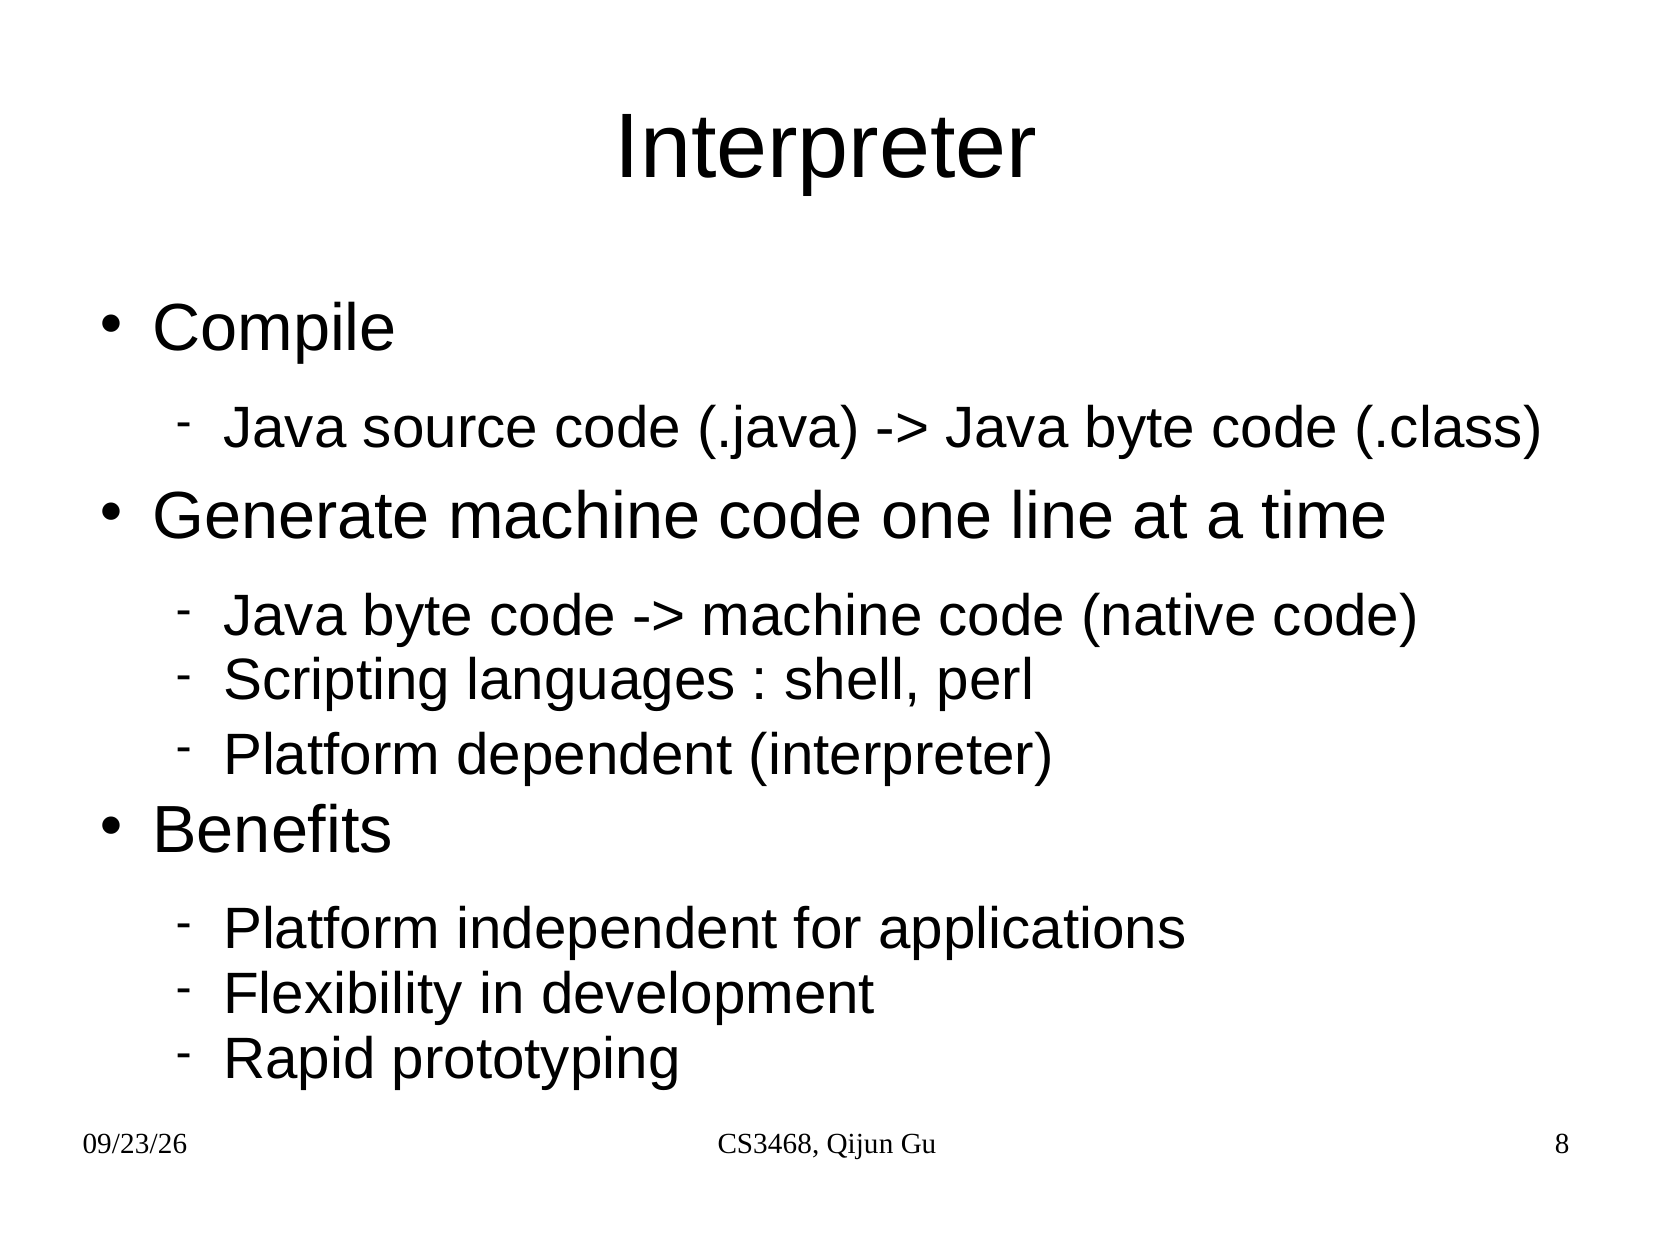

# Interpreter
Compile
Java source code (.java) -> Java byte code (.class)
Generate machine code one line at a time
Java byte code -> machine code (native code)
Scripting languages : shell, perl
Platform dependent (interpreter)‏
Benefits
Platform independent for applications
Flexibility in development
Rapid prototyping
CS3468, Qijun Gu
8